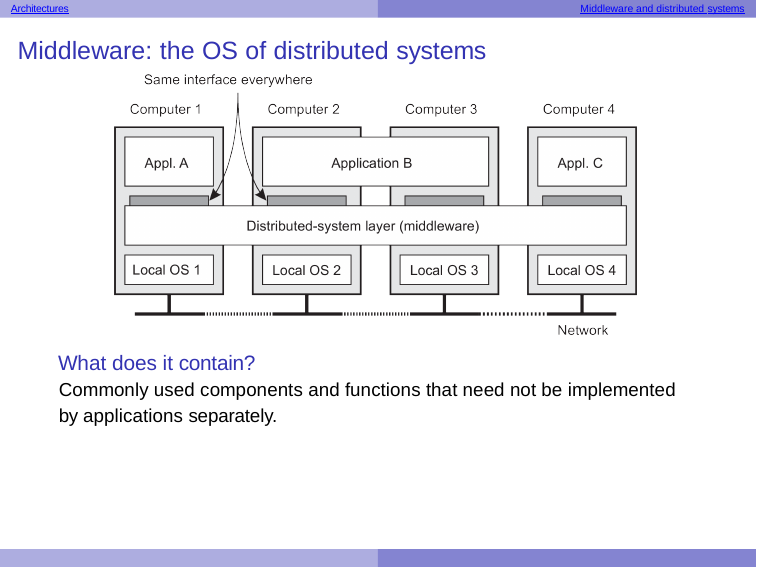

Architectures
Middleware and distributed systems
Middleware: the OS of distributed systems
What does it contain?
Commonly used components and functions that need not be implemented by applications separately.